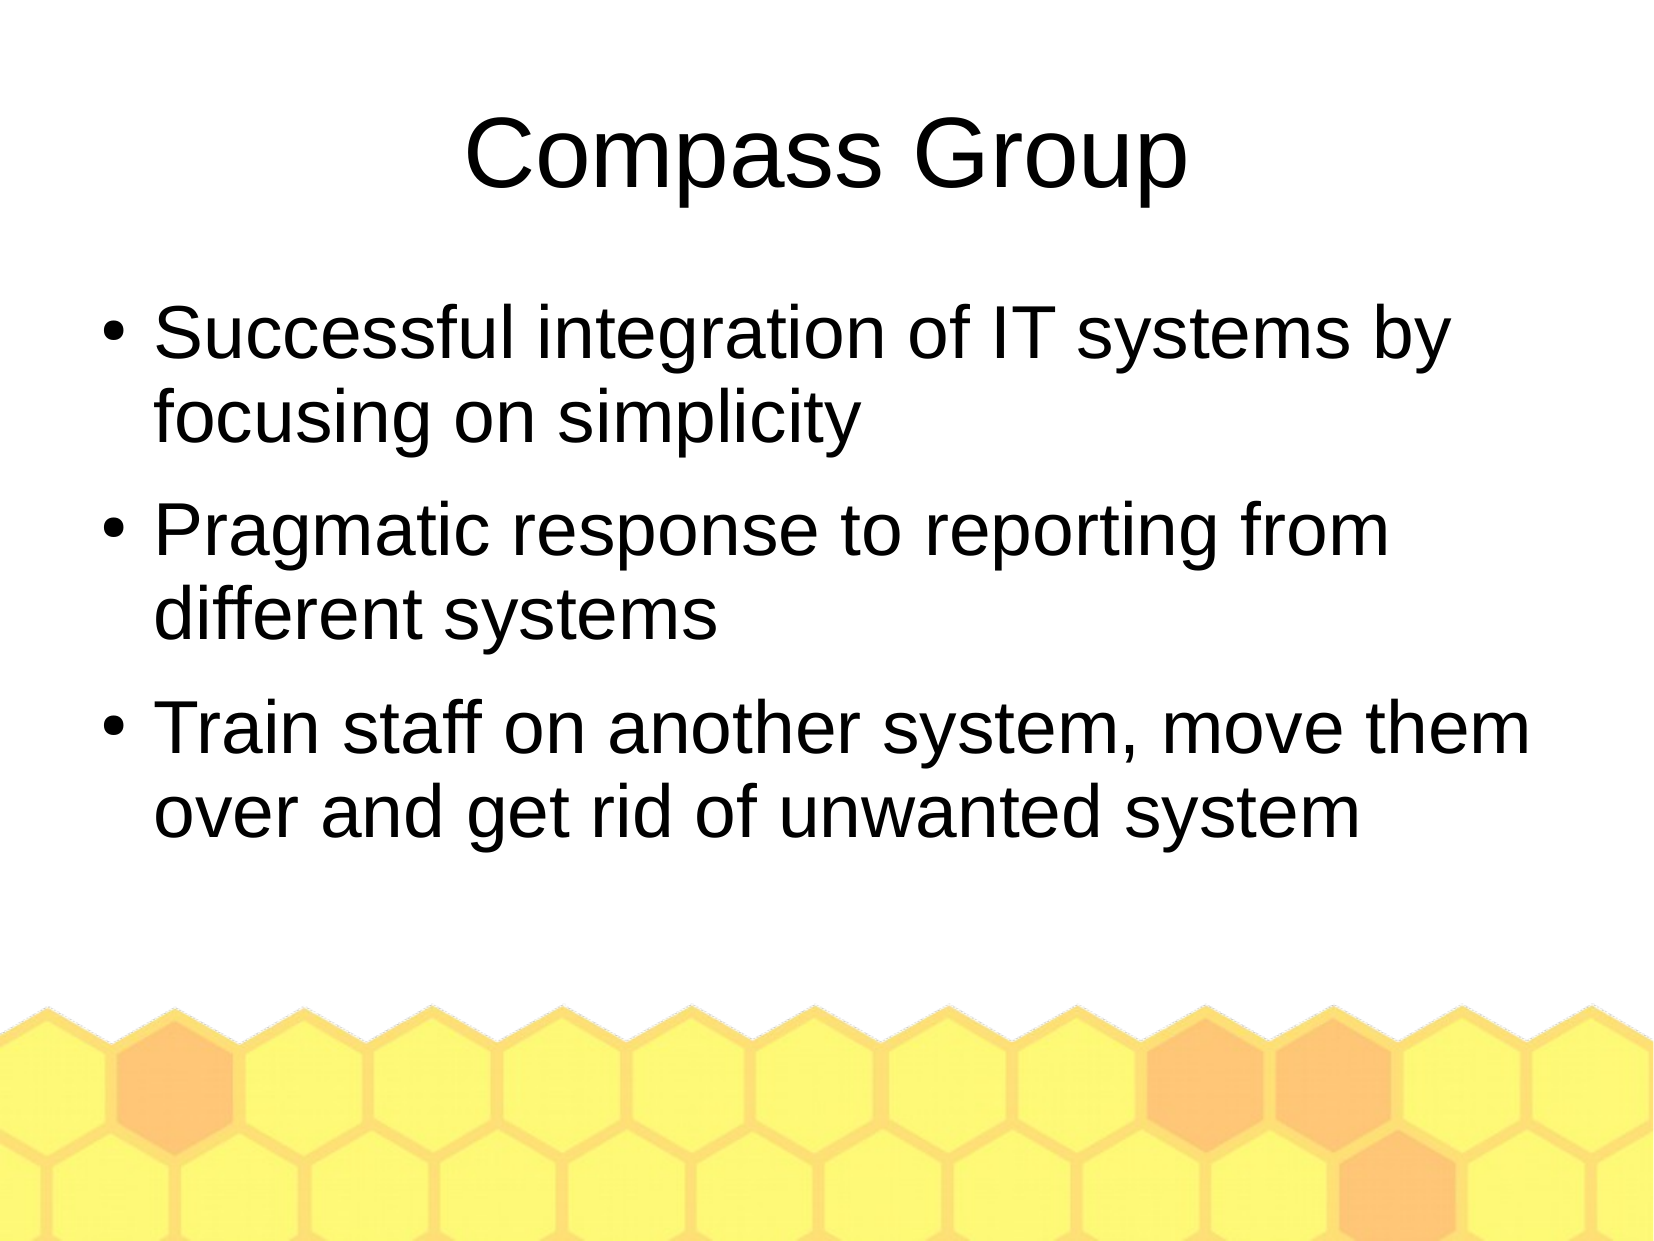

# Compass Group
Successful integration of IT systems by focusing on simplicity
Pragmatic response to reporting from different systems
Train staff on another system, move them over and get rid of unwanted system